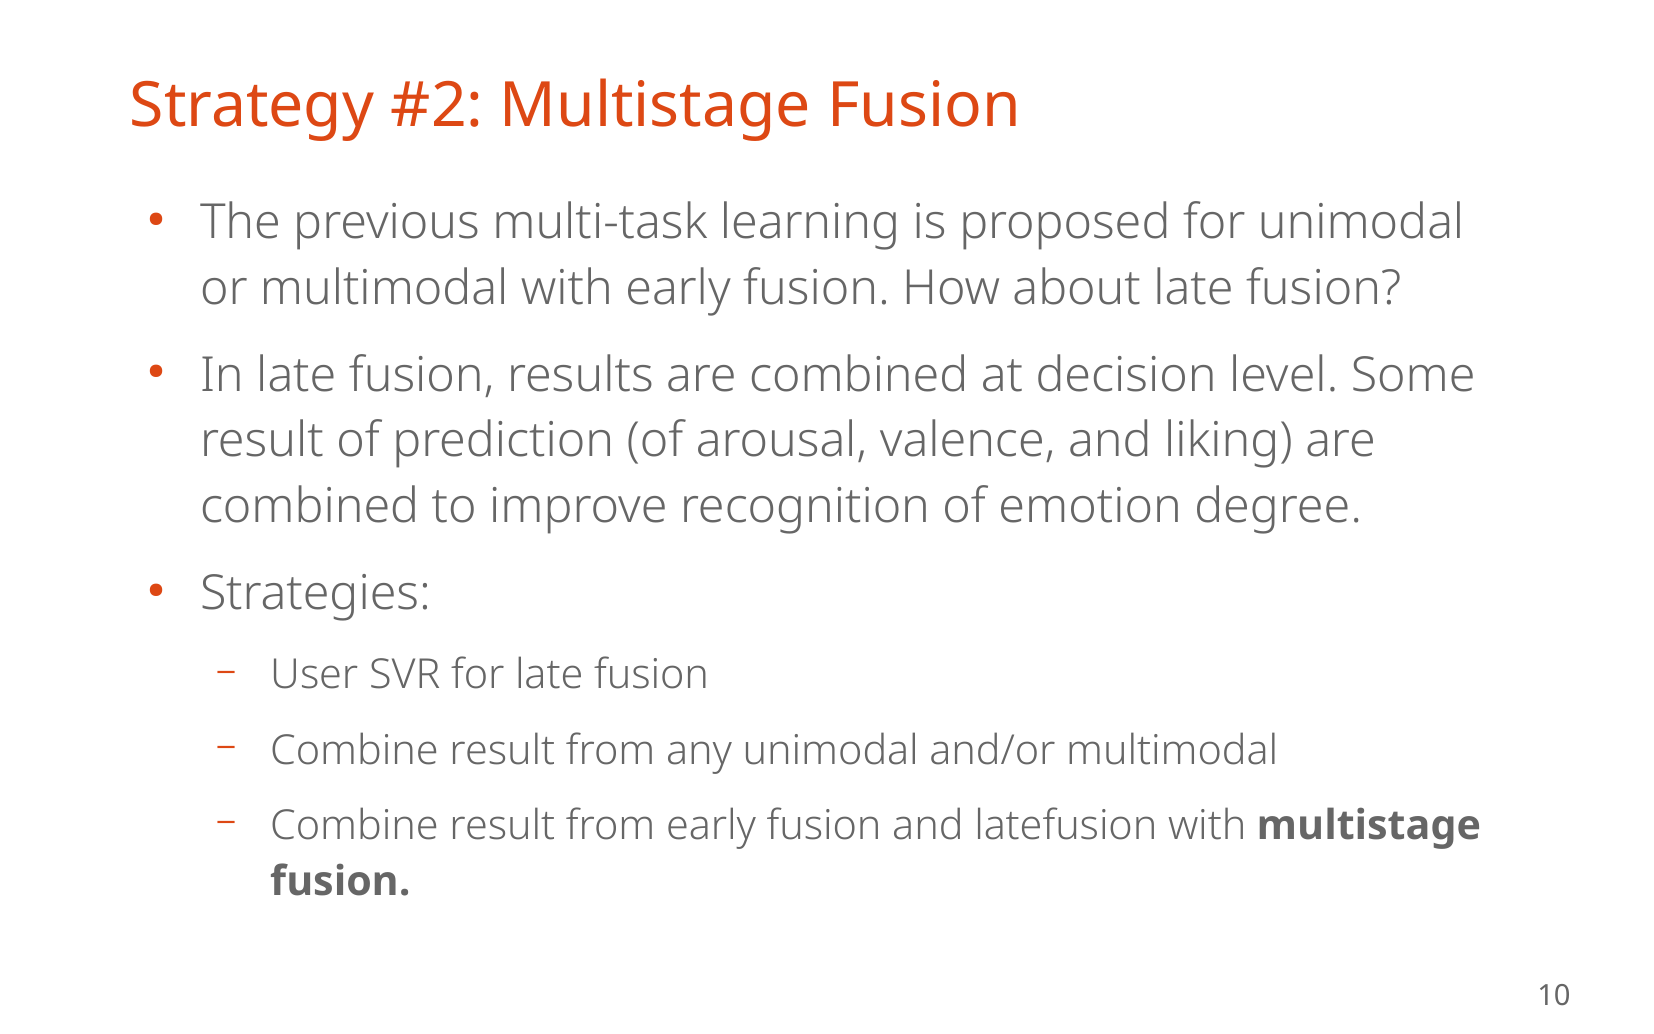

# Strategy #2: Multistage Fusion
The previous multi-task learning is proposed for unimodal or multimodal with early fusion. How about late fusion?
In late fusion, results are combined at decision level. Some result of prediction (of arousal, valence, and liking) are combined to improve recognition of emotion degree.
Strategies:
User SVR for late fusion
Combine result from any unimodal and/or multimodal
Combine result from early fusion and latefusion with multistage fusion.
10